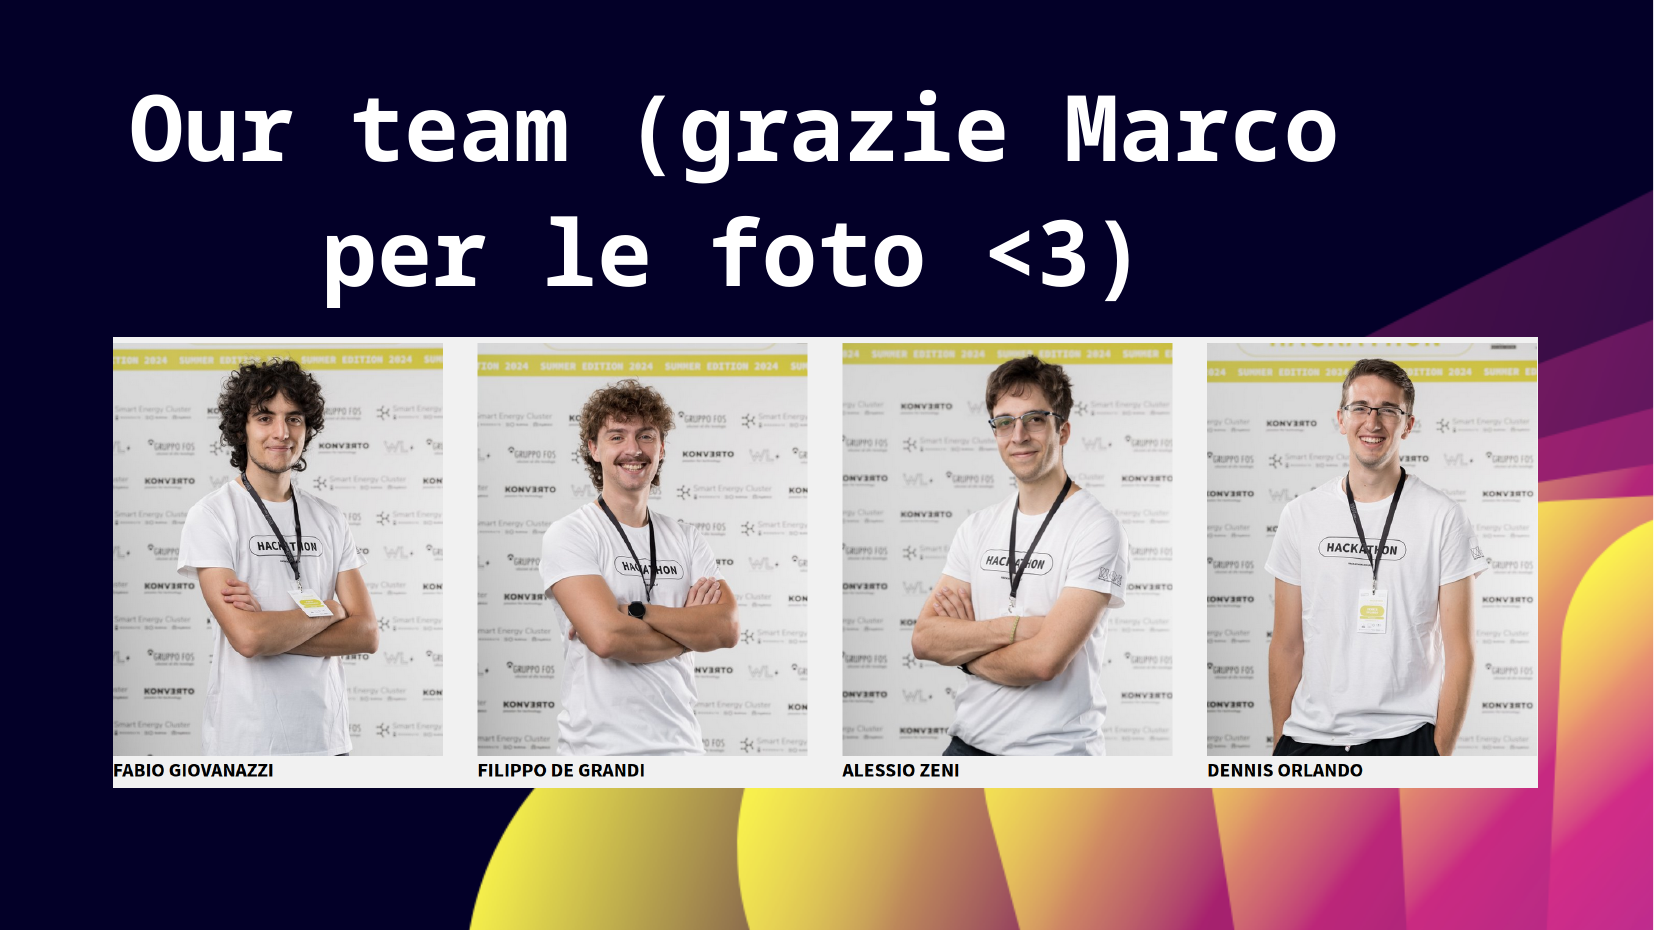

# Our team (grazie Marco per le foto <3)